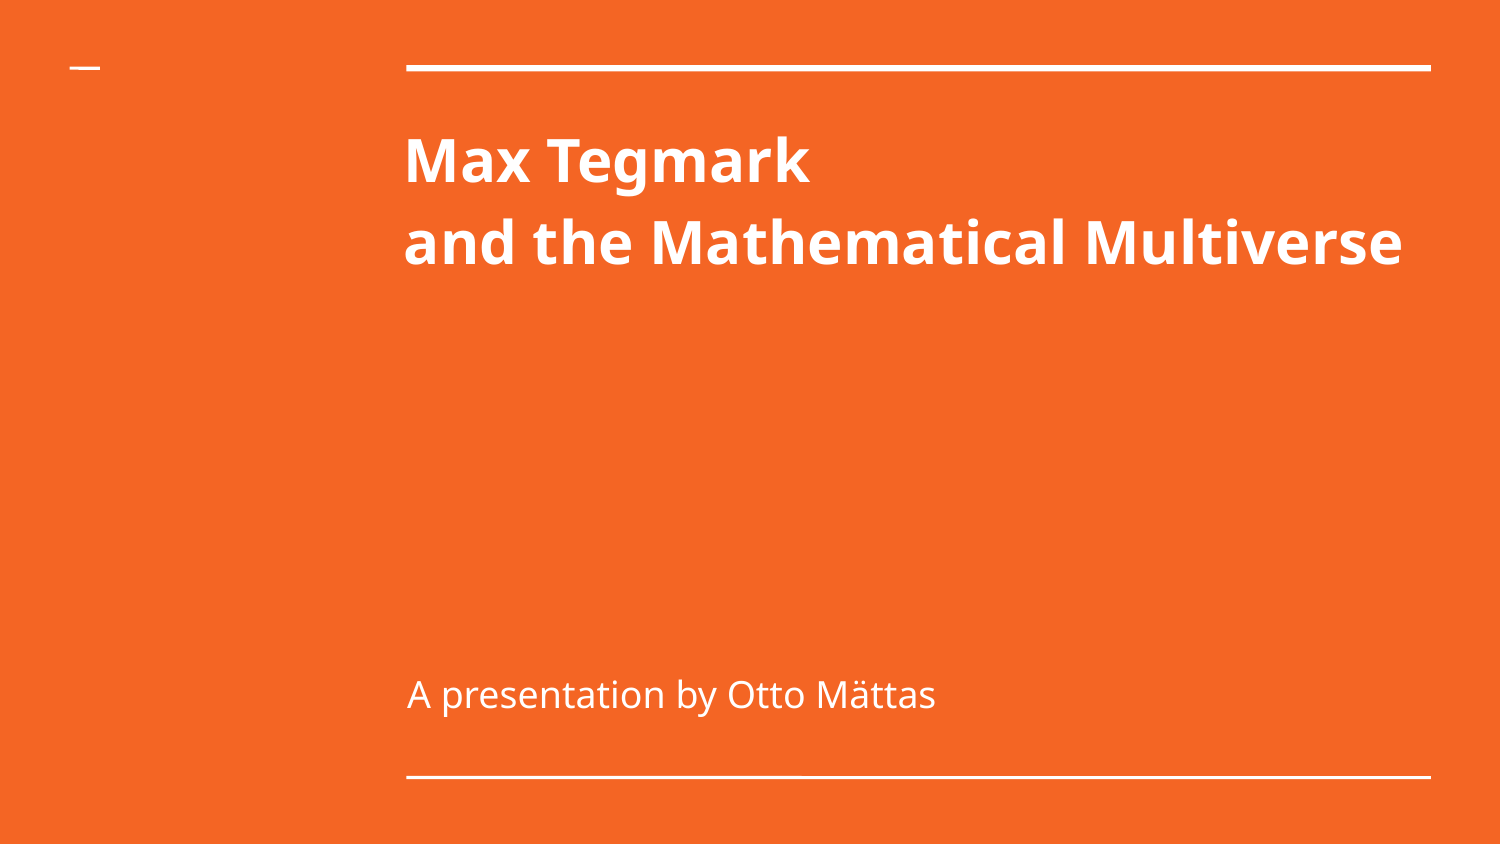

# Max Tegmark and the Mathematical Multiverse
A presentation by Otto Mättas